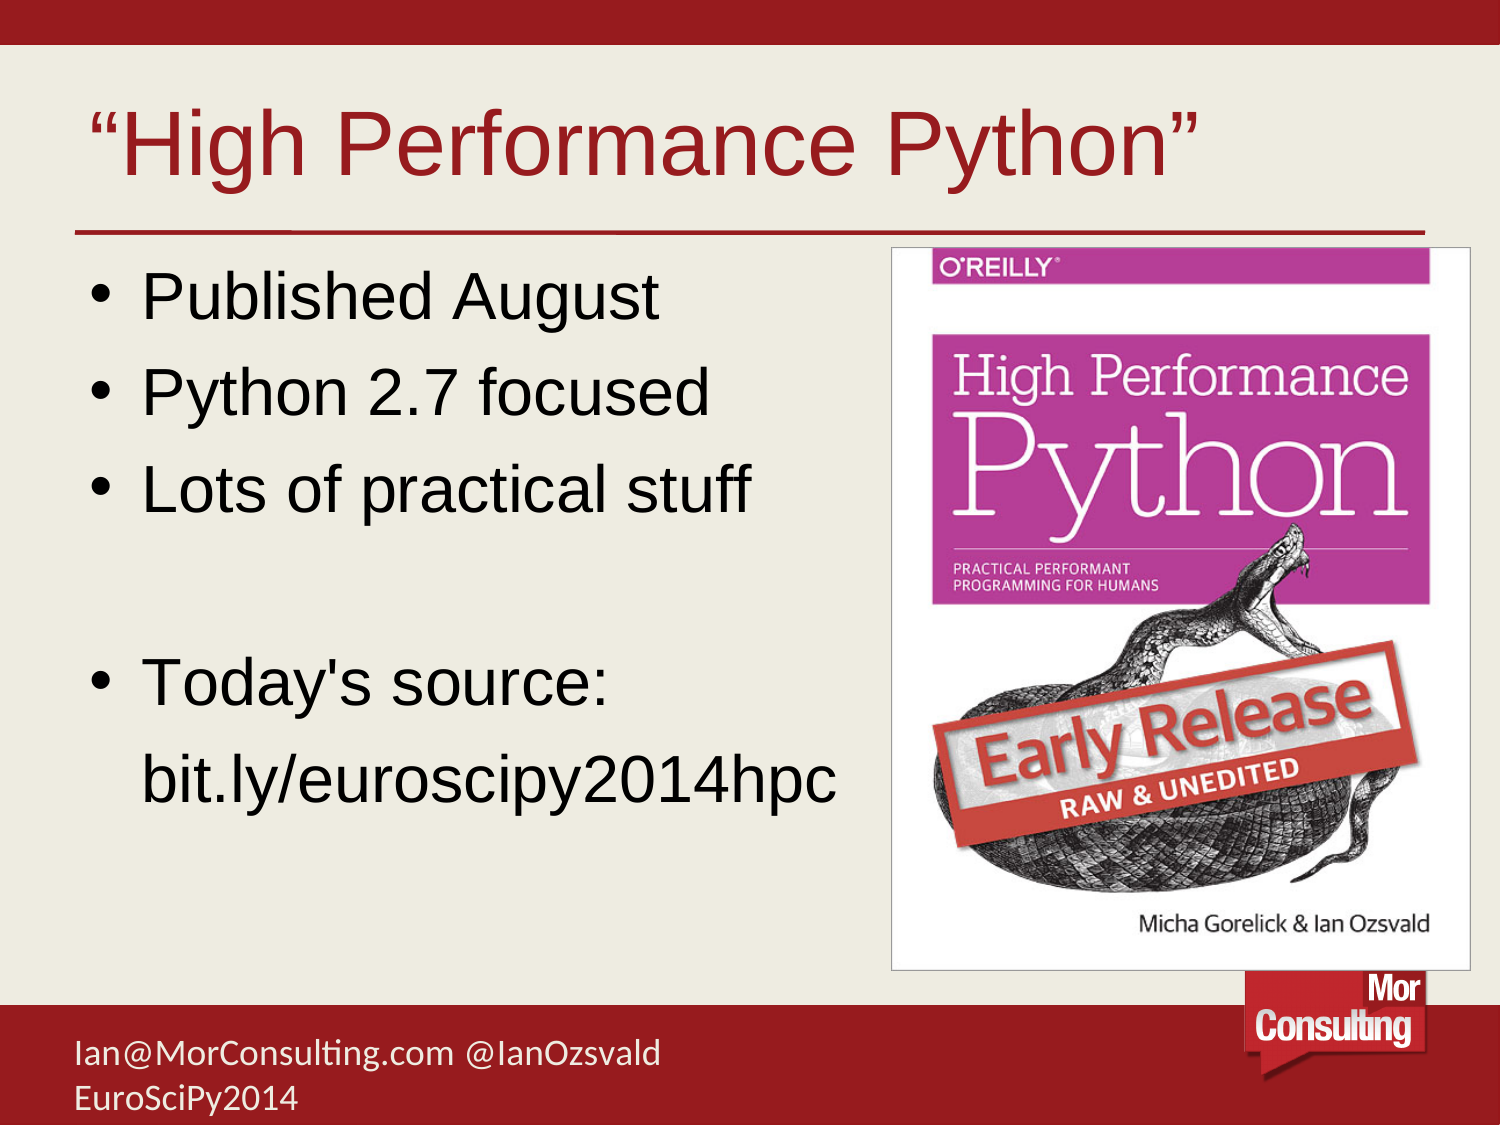

“High Performance Python”
Published August
Python 2.7 focused
Lots of practical stuff
Today's source:
bit.ly/euroscipy2014hpc